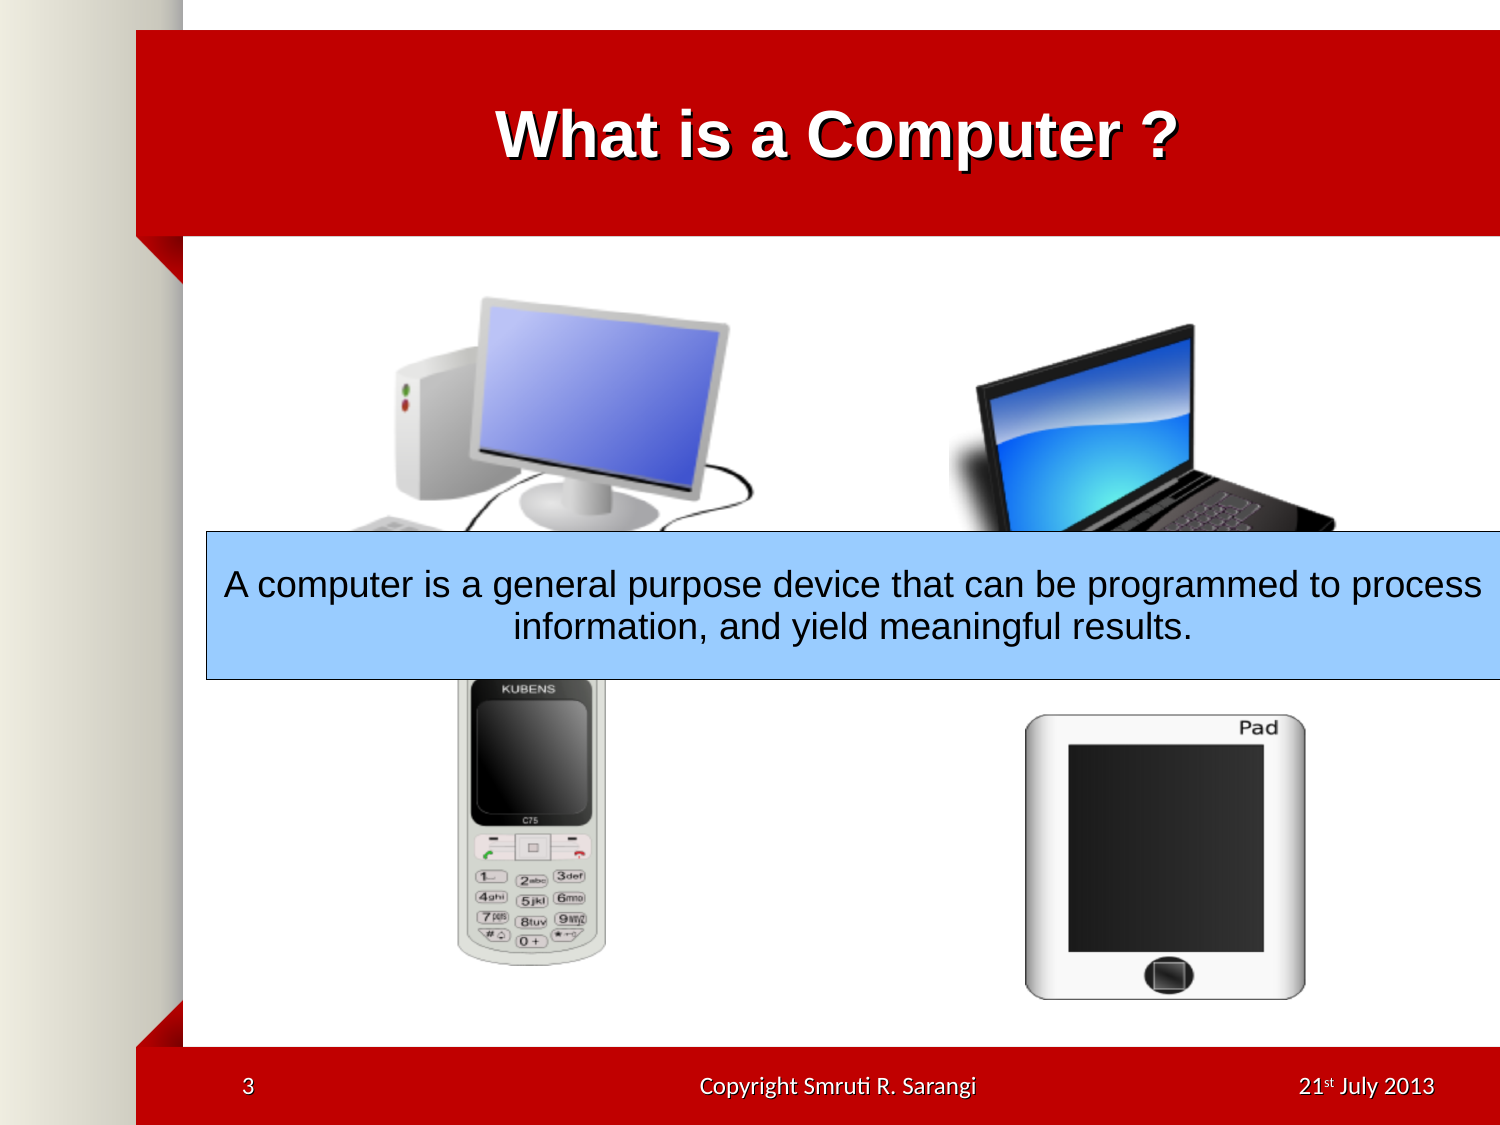

# What is a Computer ?
A computer is a general purpose device that can be programmed to process
information, and yield meaningful results.
3
Your date here